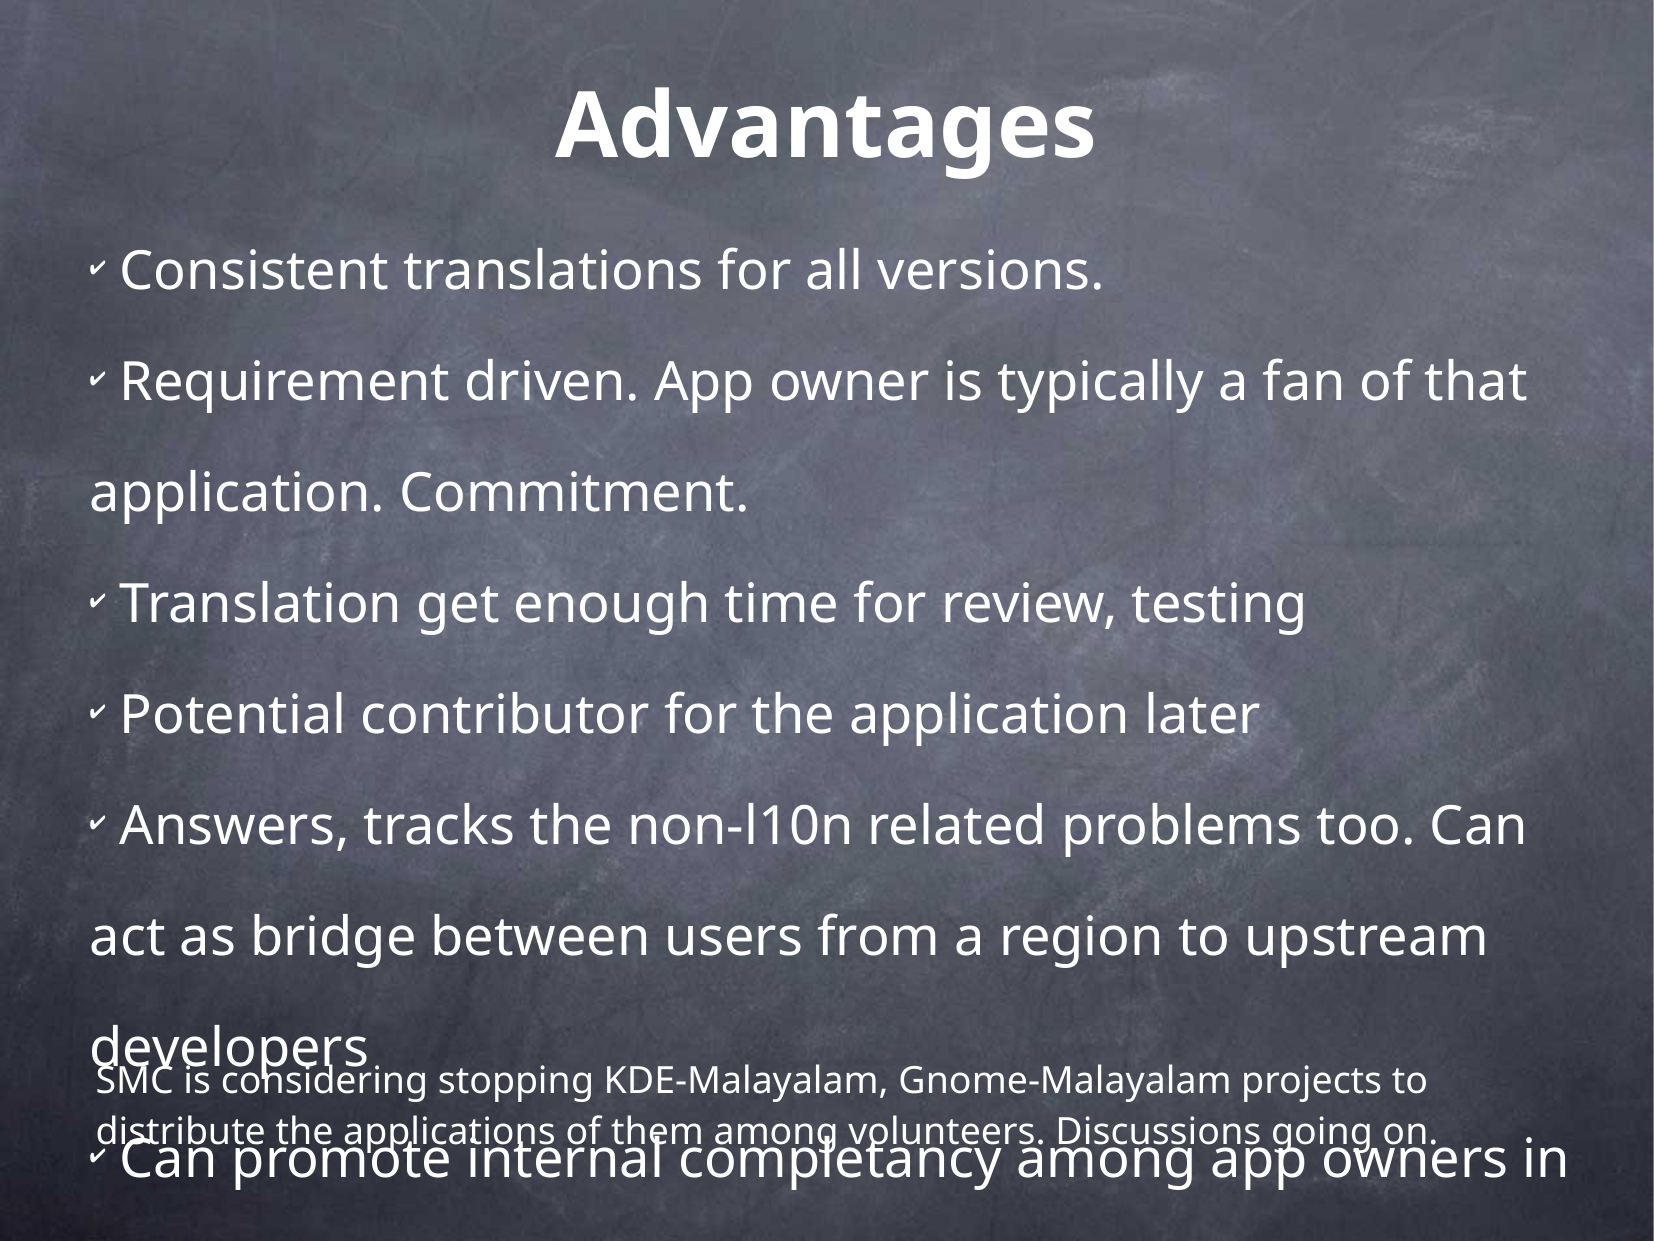

# Advantages
 Consistent translations for all versions.
 Requirement driven. App owner is typically a fan of that application. Commitment.
 Translation get enough time for review, testing
 Potential contributor for the application later
 Answers, tracks the non-l10n related problems too. Can act as bridge between users from a region to upstream developers
 Can promote internal completancy among app owners in team
SMC is considering stopping KDE-Malayalam, Gnome-Malayalam projects to distribute the applications of them among volunteers. Discussions going on.